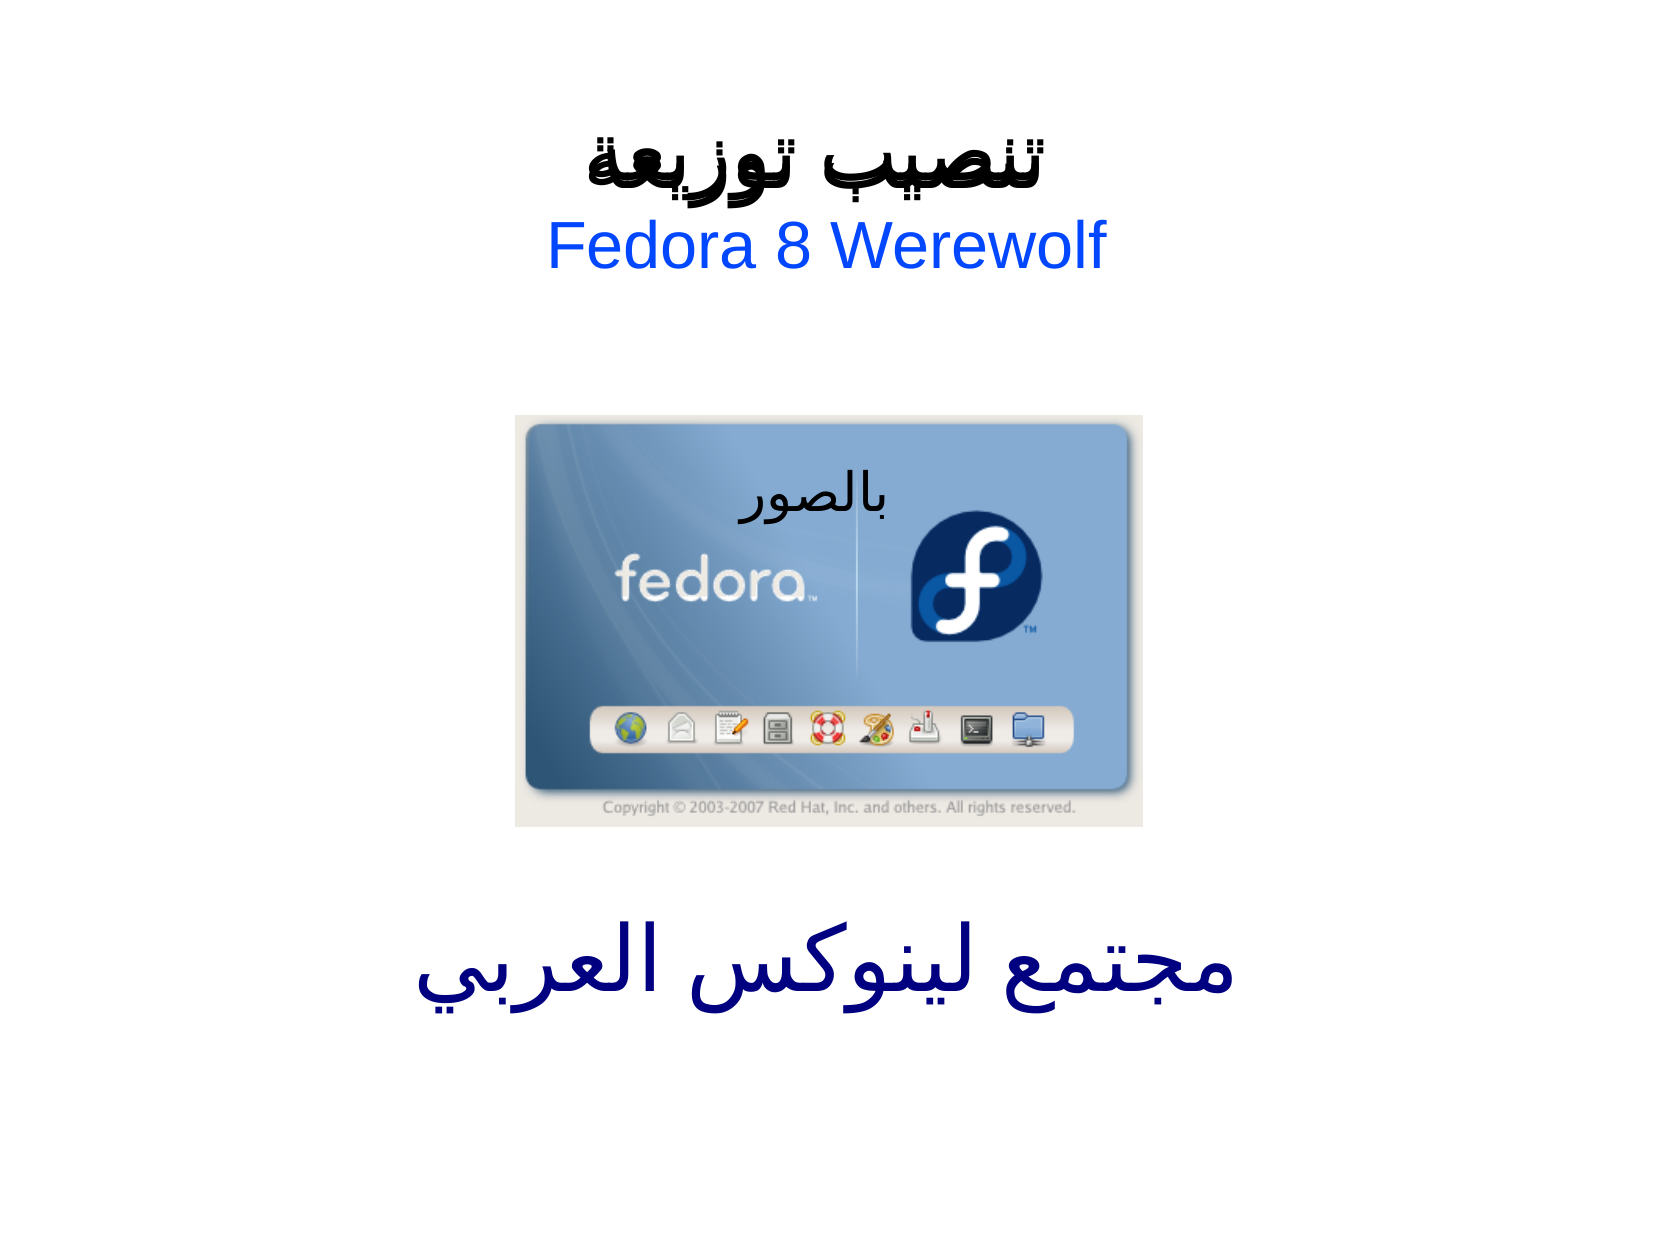

تنصيب توزيعة
تنصيب توزيعة
Fedora 8 Werewolf
# بالصور
مجتمع لينوكس العربي